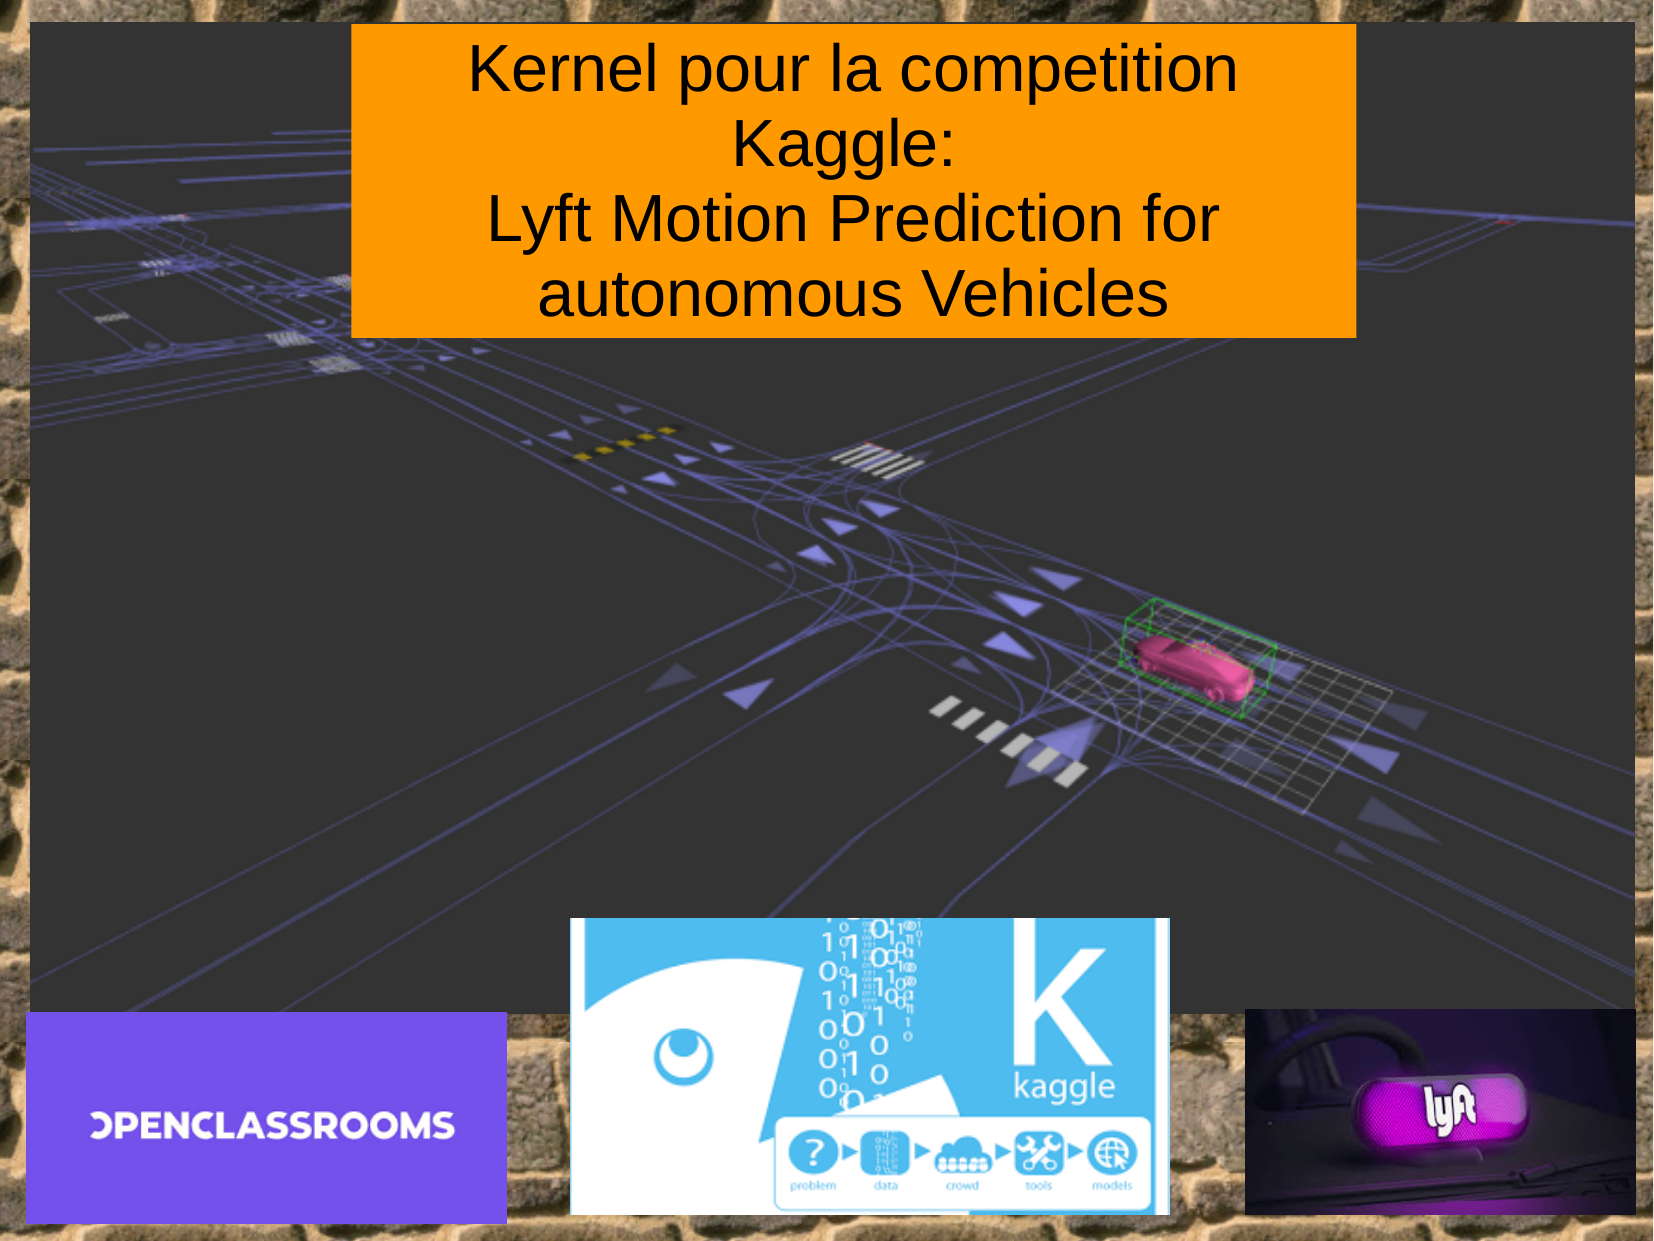

Kernel pour la competition Kaggle:
Lyft Motion Prediction for autonomous Vehicles